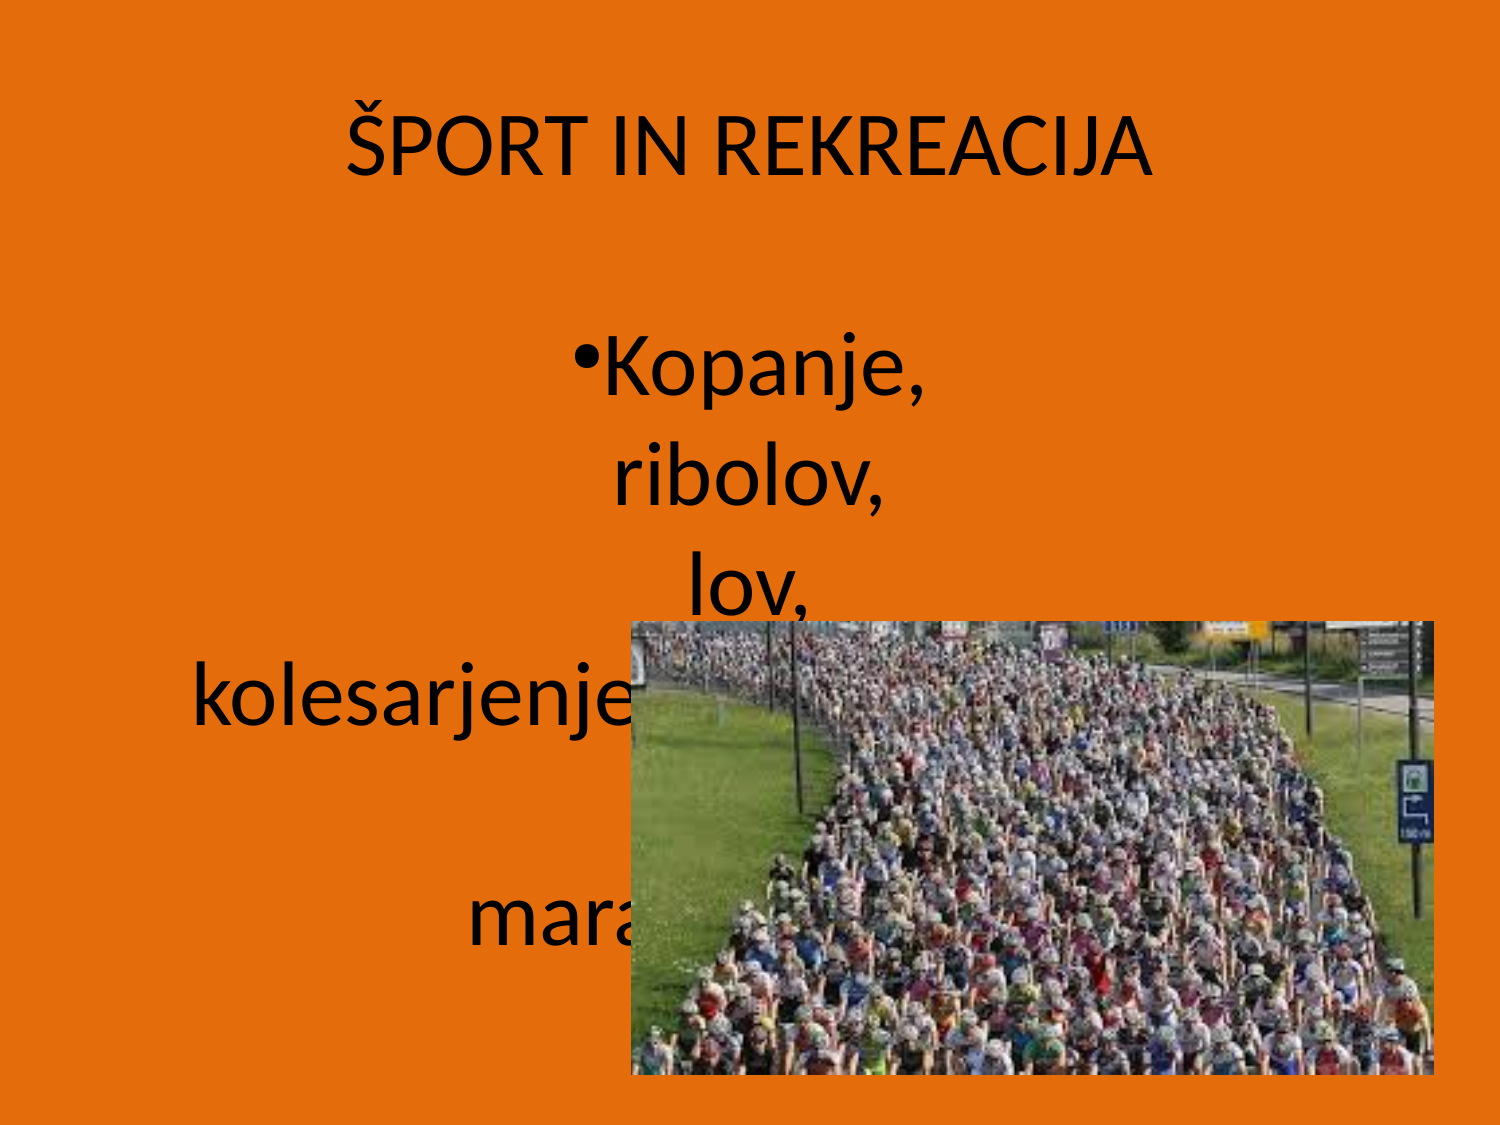

# ŠPORT IN REKREACIJA
Kopanje,
ribolov,
lov,
kolesarjenje (kolesarske dirke)
maraton Franja